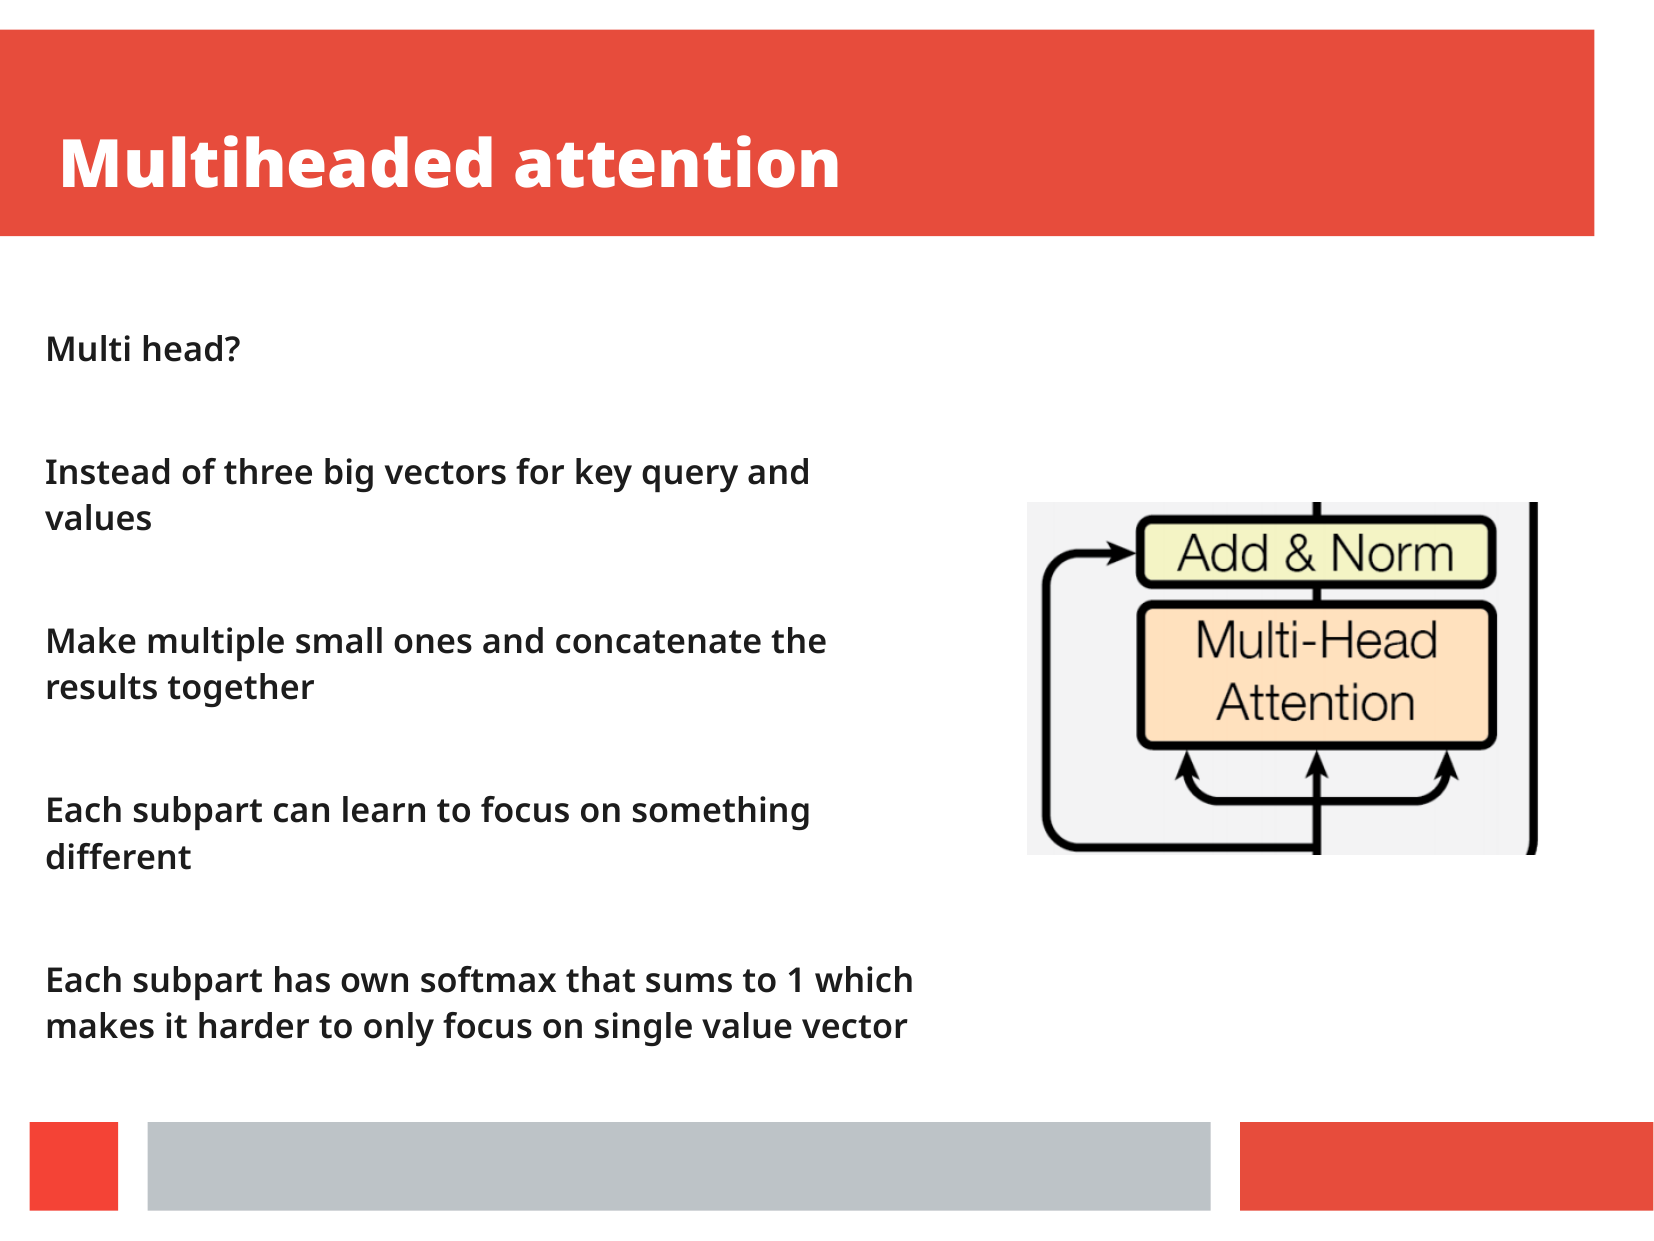

# Multiheaded attention
Multi head?
Instead of three big vectors for key query and values
Make multiple small ones and concatenate the results together
Each subpart can learn to focus on something different
Each subpart has own softmax that sums to 1 which makes it harder to only focus on single value vector